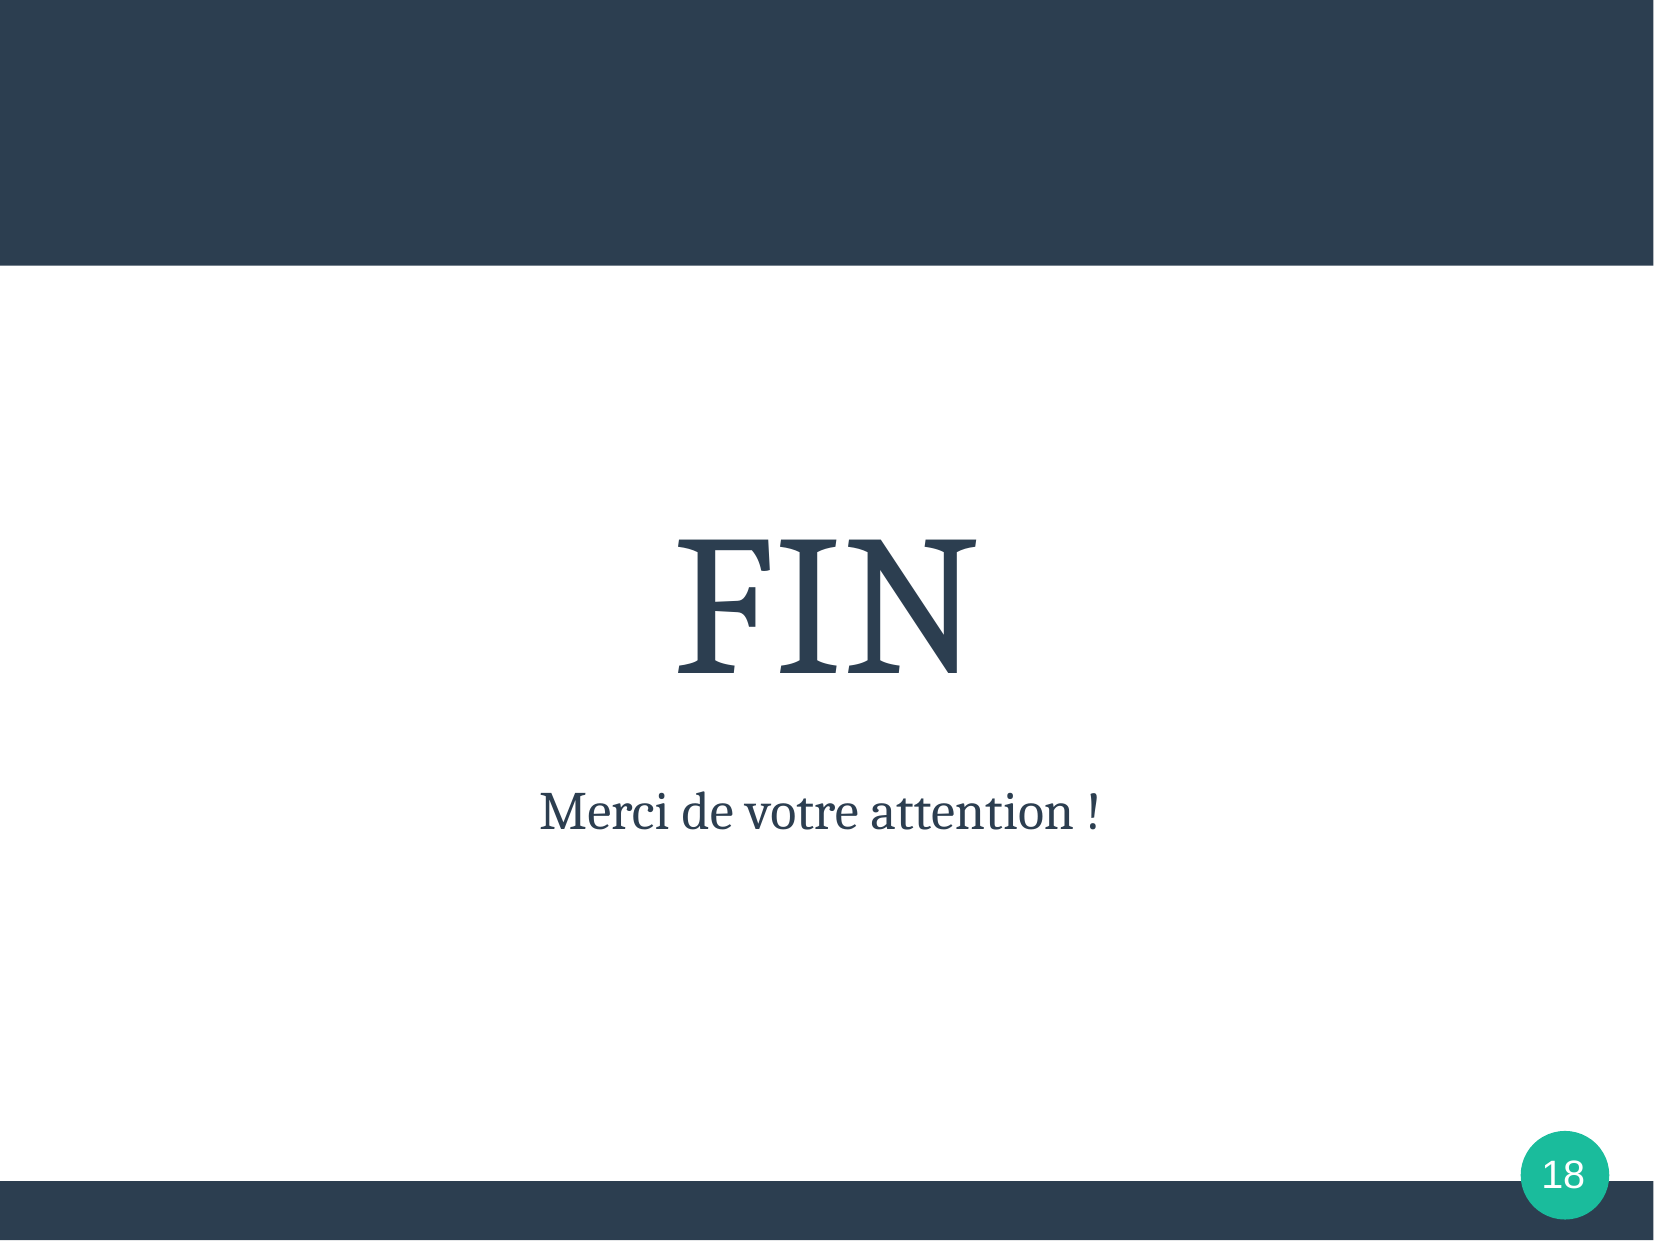

# FIN
Merci de votre attention !
18